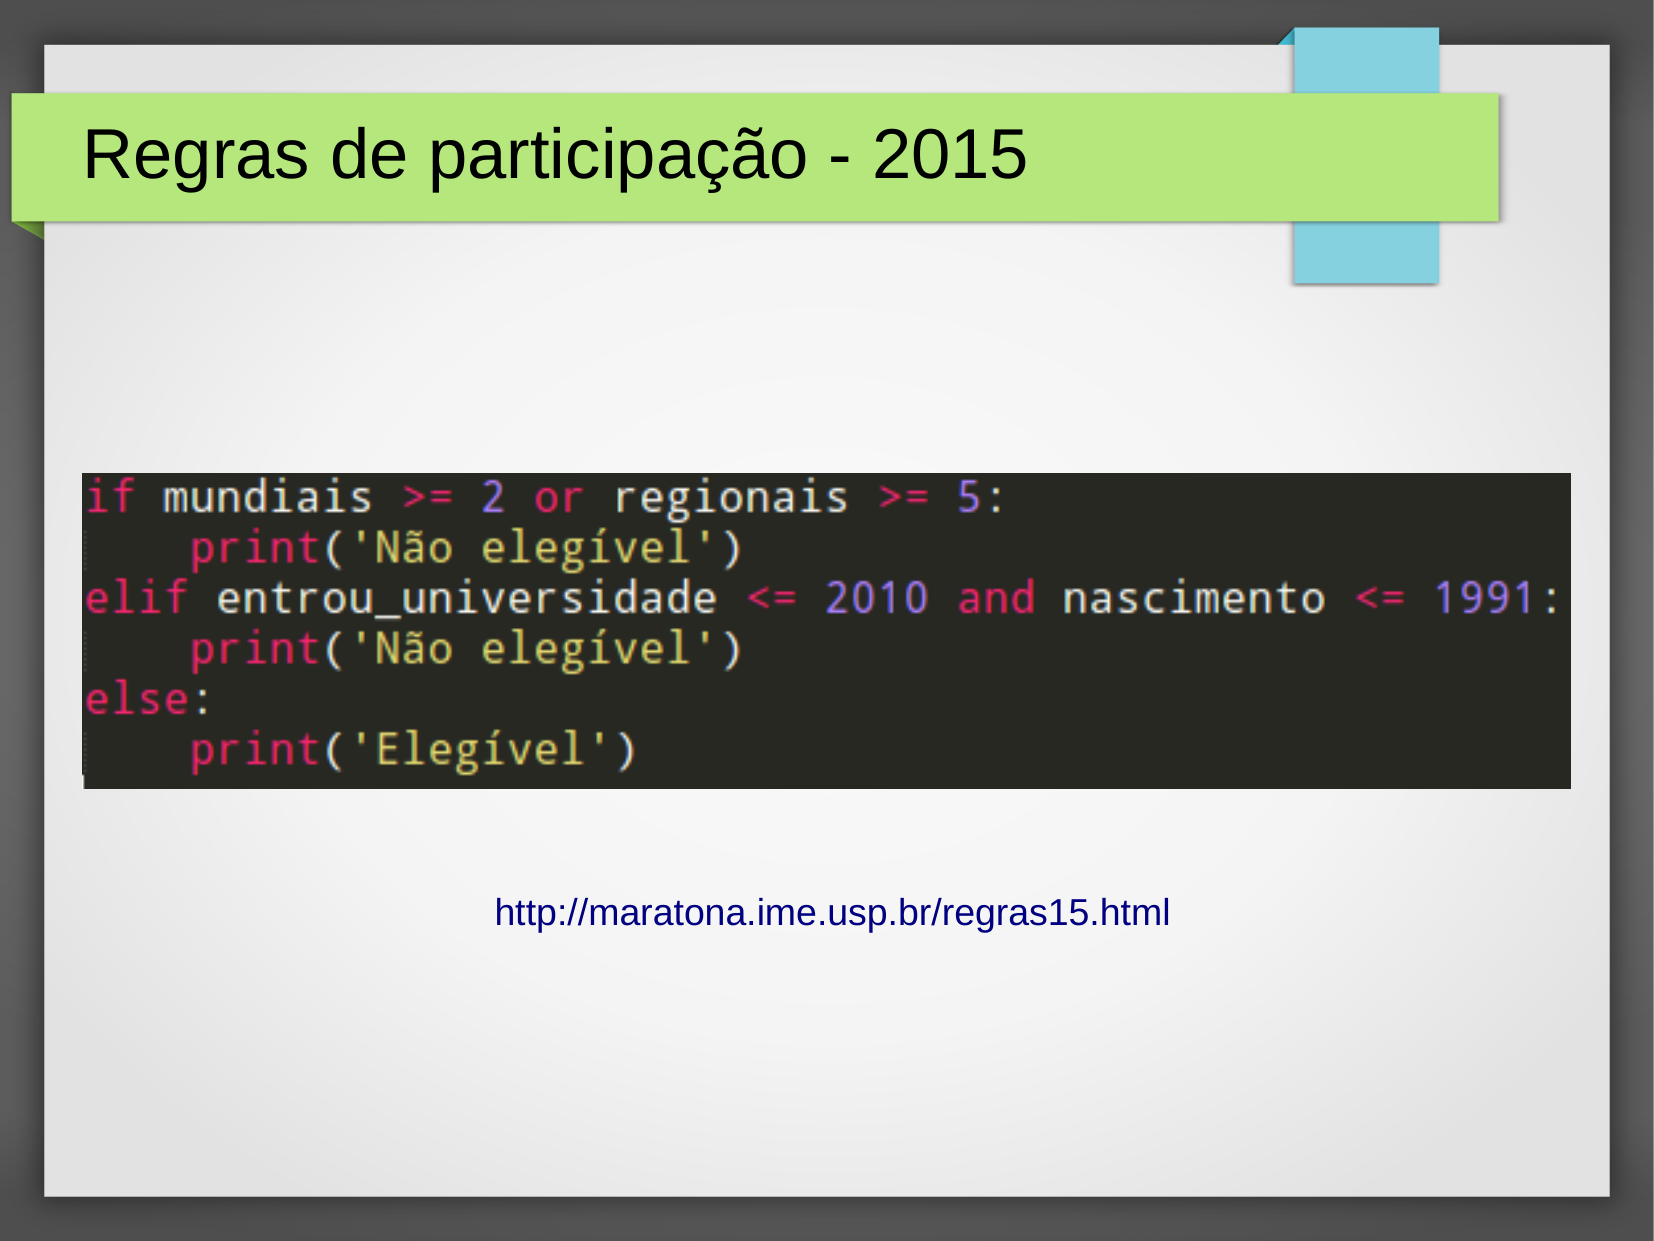

# Regras de participação - 2015
http://maratona.ime.usp.br/regras15.html